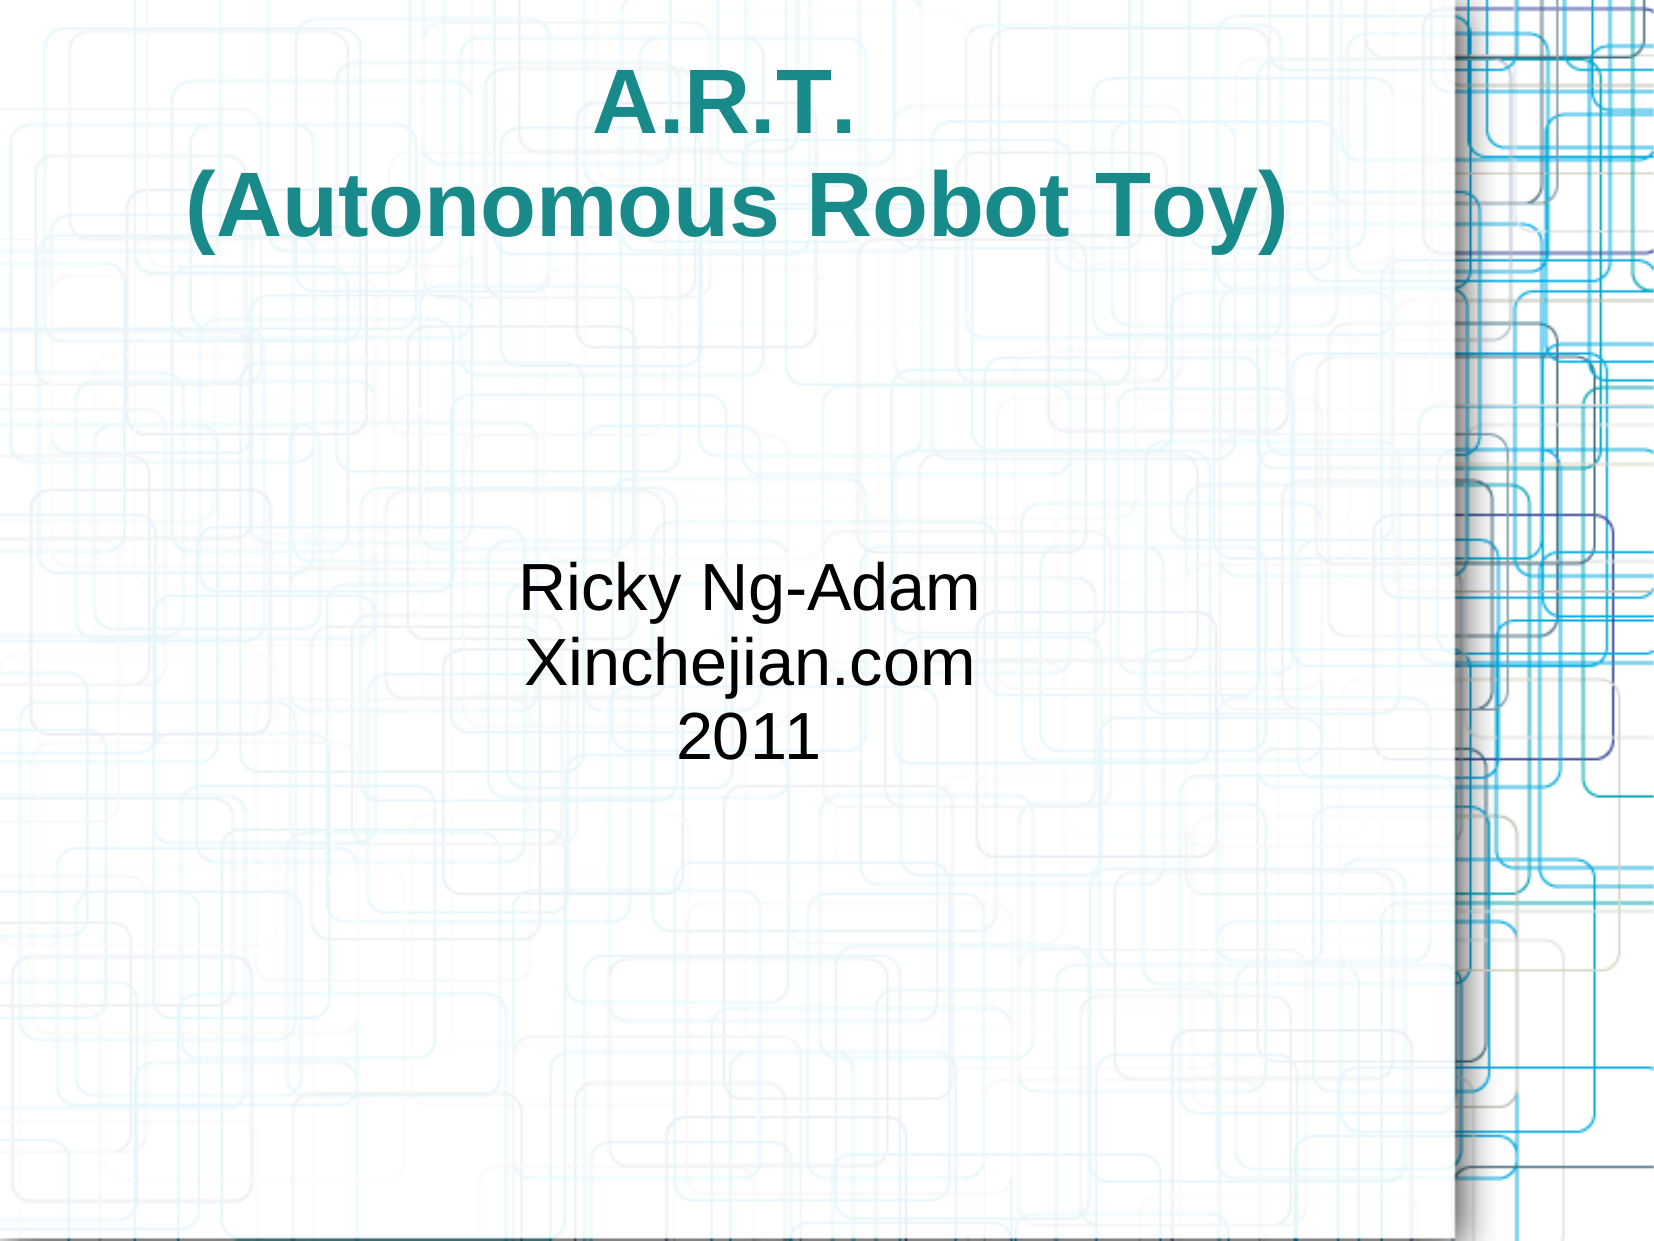

# A.R.T. (Autonomous Robot Toy)
Ricky Ng-Adam
Xinchejian.com
2011